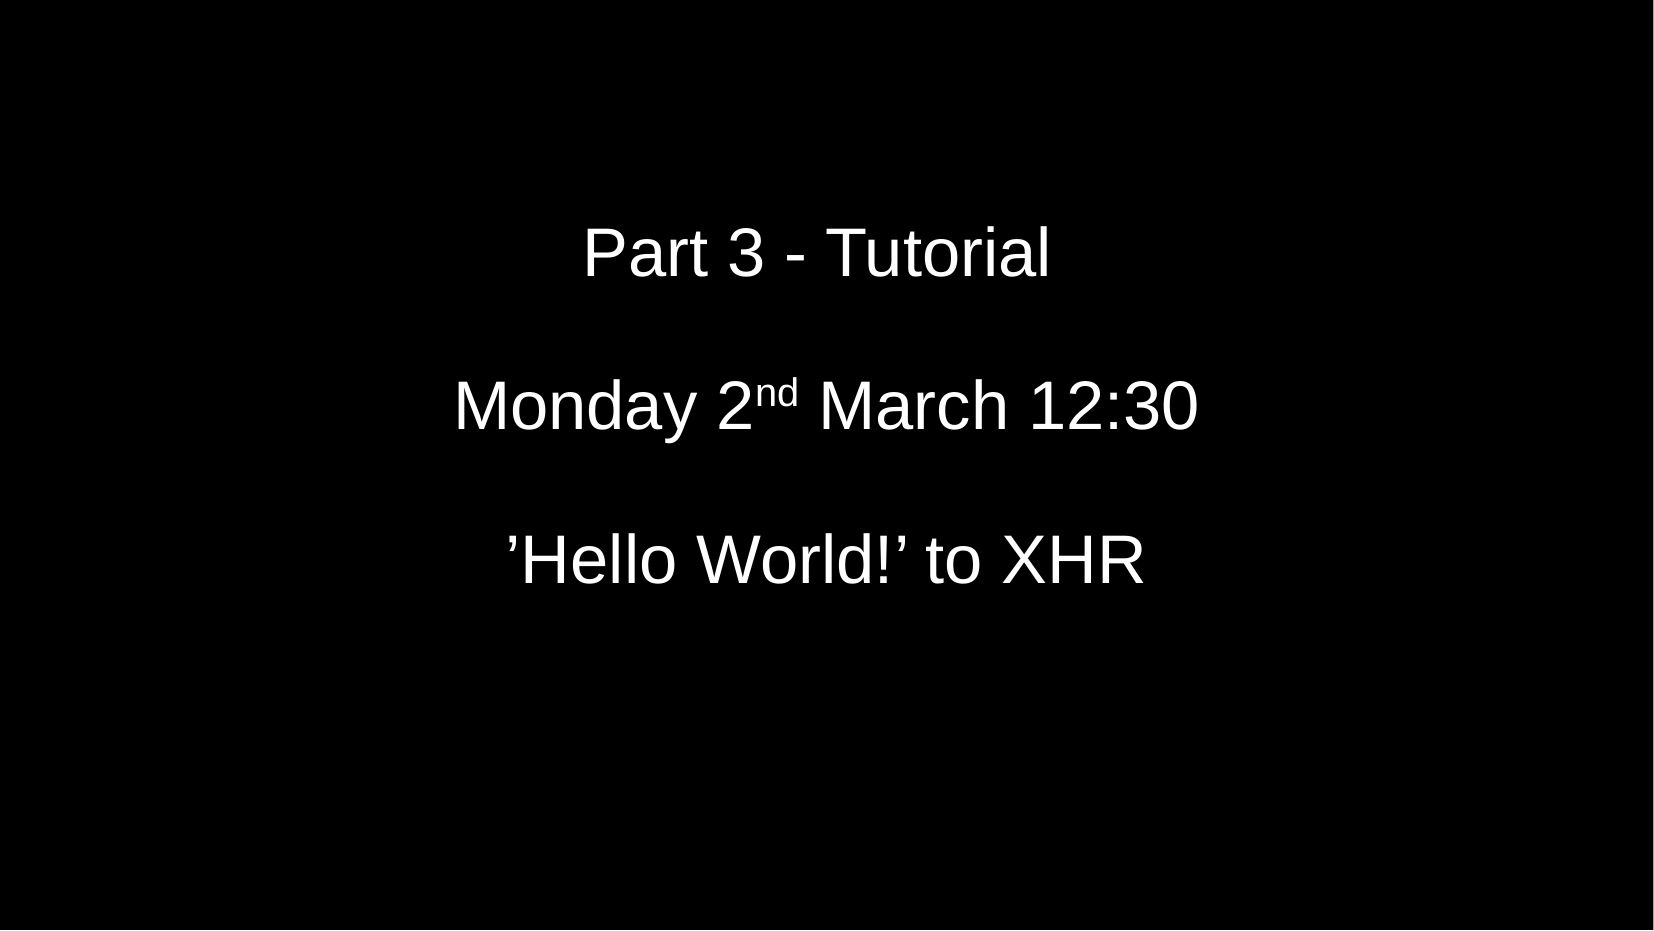

# Part 3 - Tutorial Monday 2nd March 12:30 ’Hello World!’ to XHR